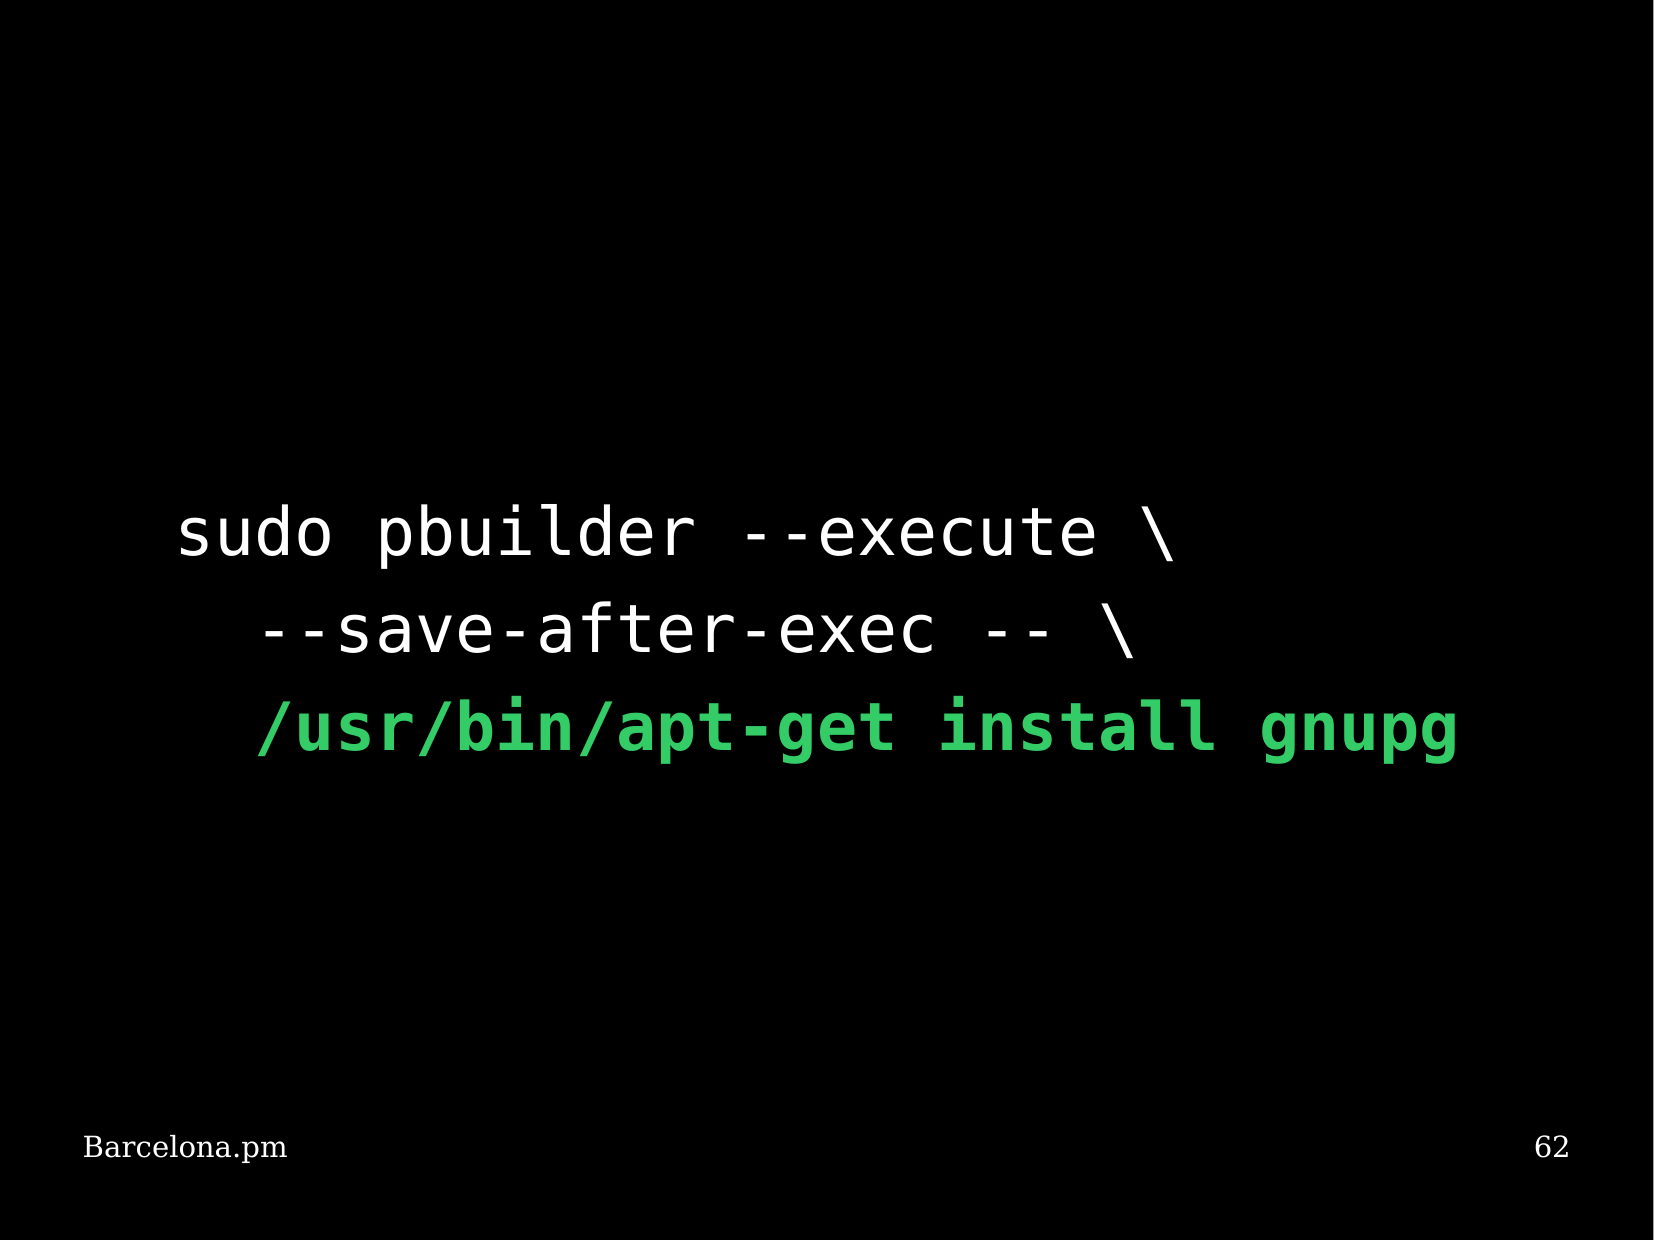

# sudo pbuilder --execute \ --save-after-exec -- \ /usr/bin/apt-get install gnupg
Barcelona.pm
62